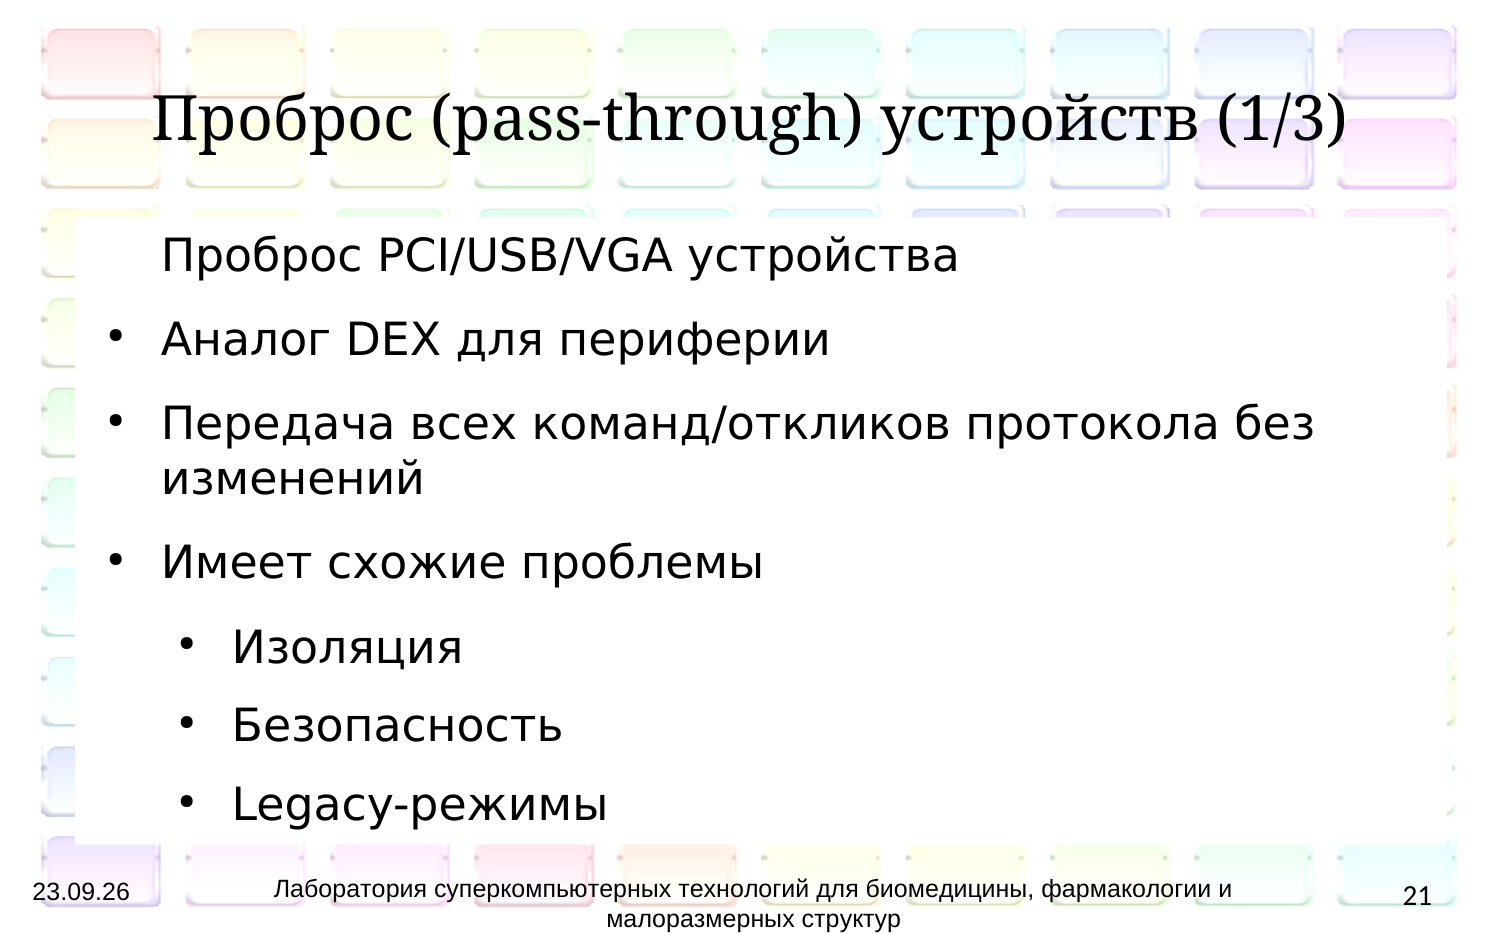

# Проброс (pass-through) устройств (1/3)
Проброс PCI/USB/VGA устройства
Аналог DEX для периферии
Передача всех команд/откликов протокола без изменений
Имеет схожие проблемы
Изоляция
Безопасность
Legacy-режимы
Лаборатория суперкомпьютерных технологий для биомедицины, фармакологии и малоразмерных структур